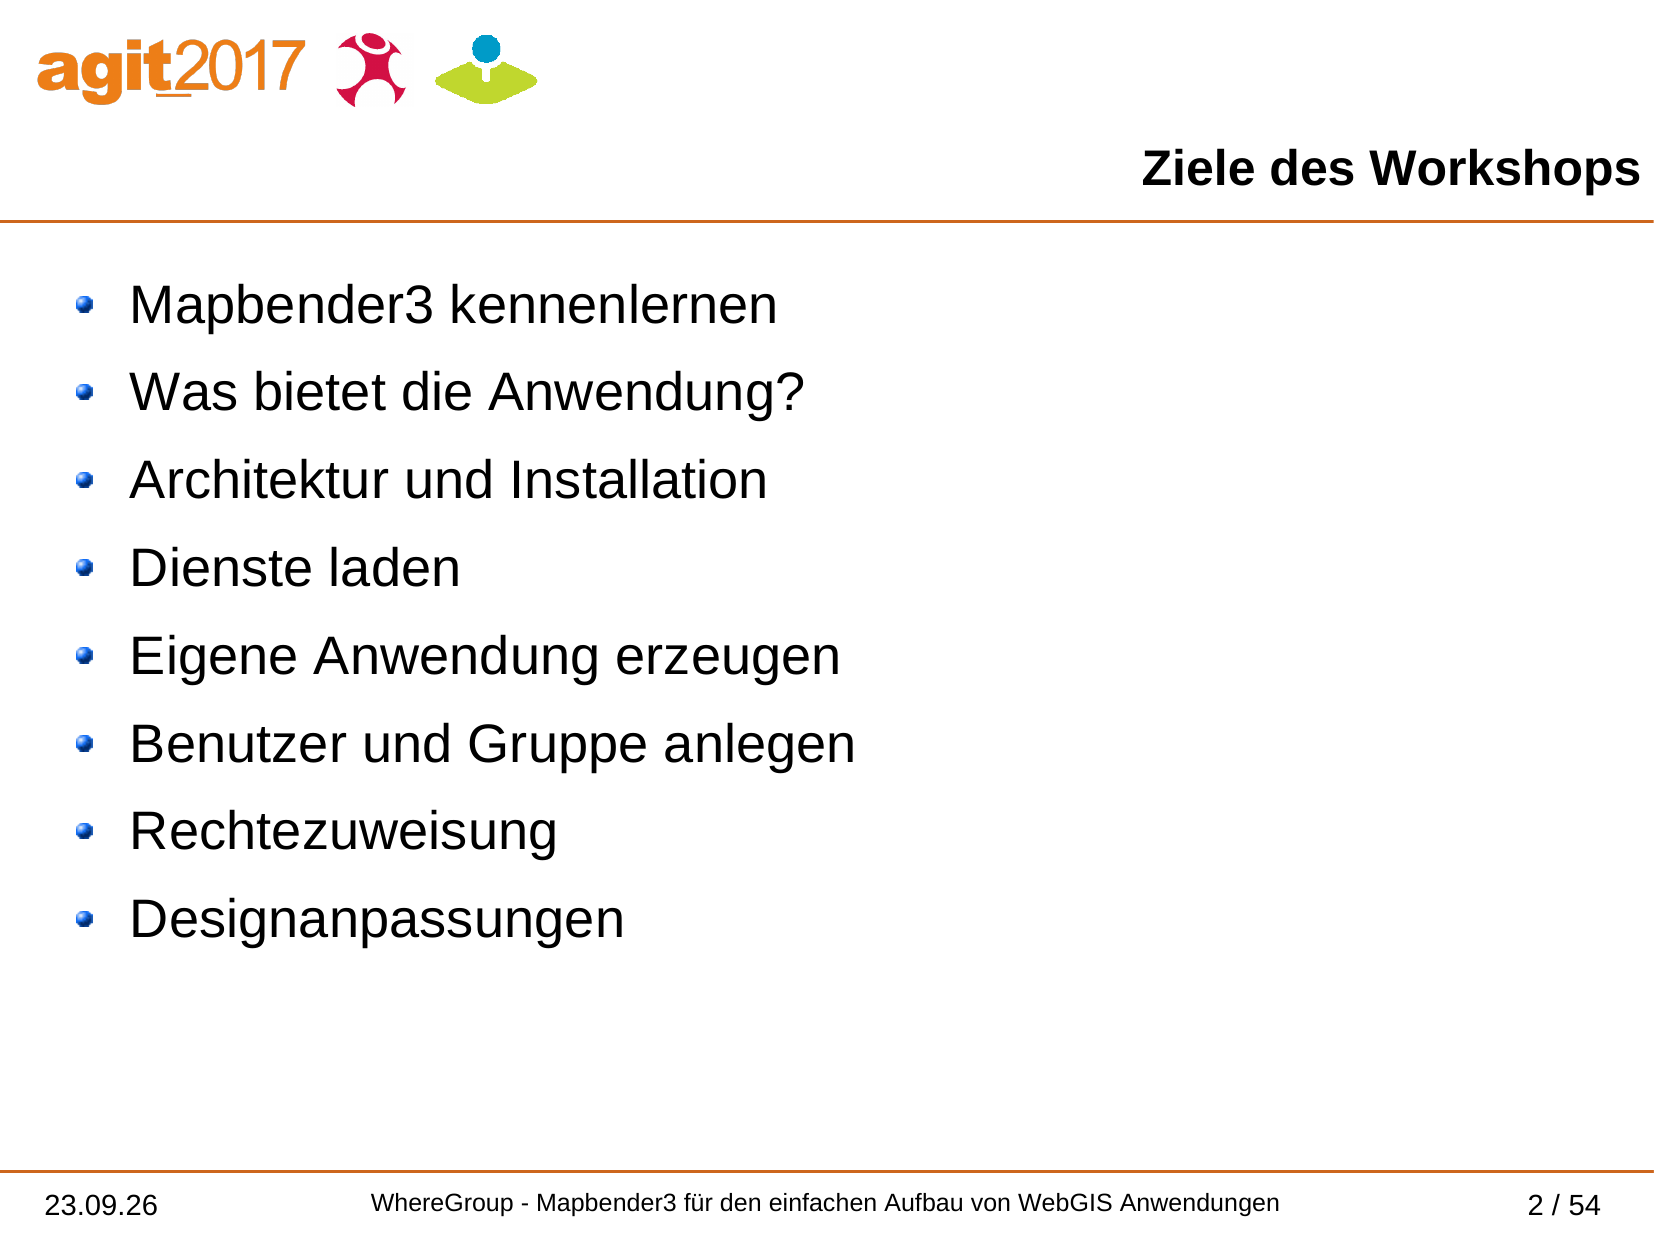

# Ziele des Workshops
Mapbender3 kennenlernen
Was bietet die Anwendung?
Architektur und Installation
Dienste laden
Eigene Anwendung erzeugen
Benutzer und Gruppe anlegen
Rechtezuweisung
Designanpassungen